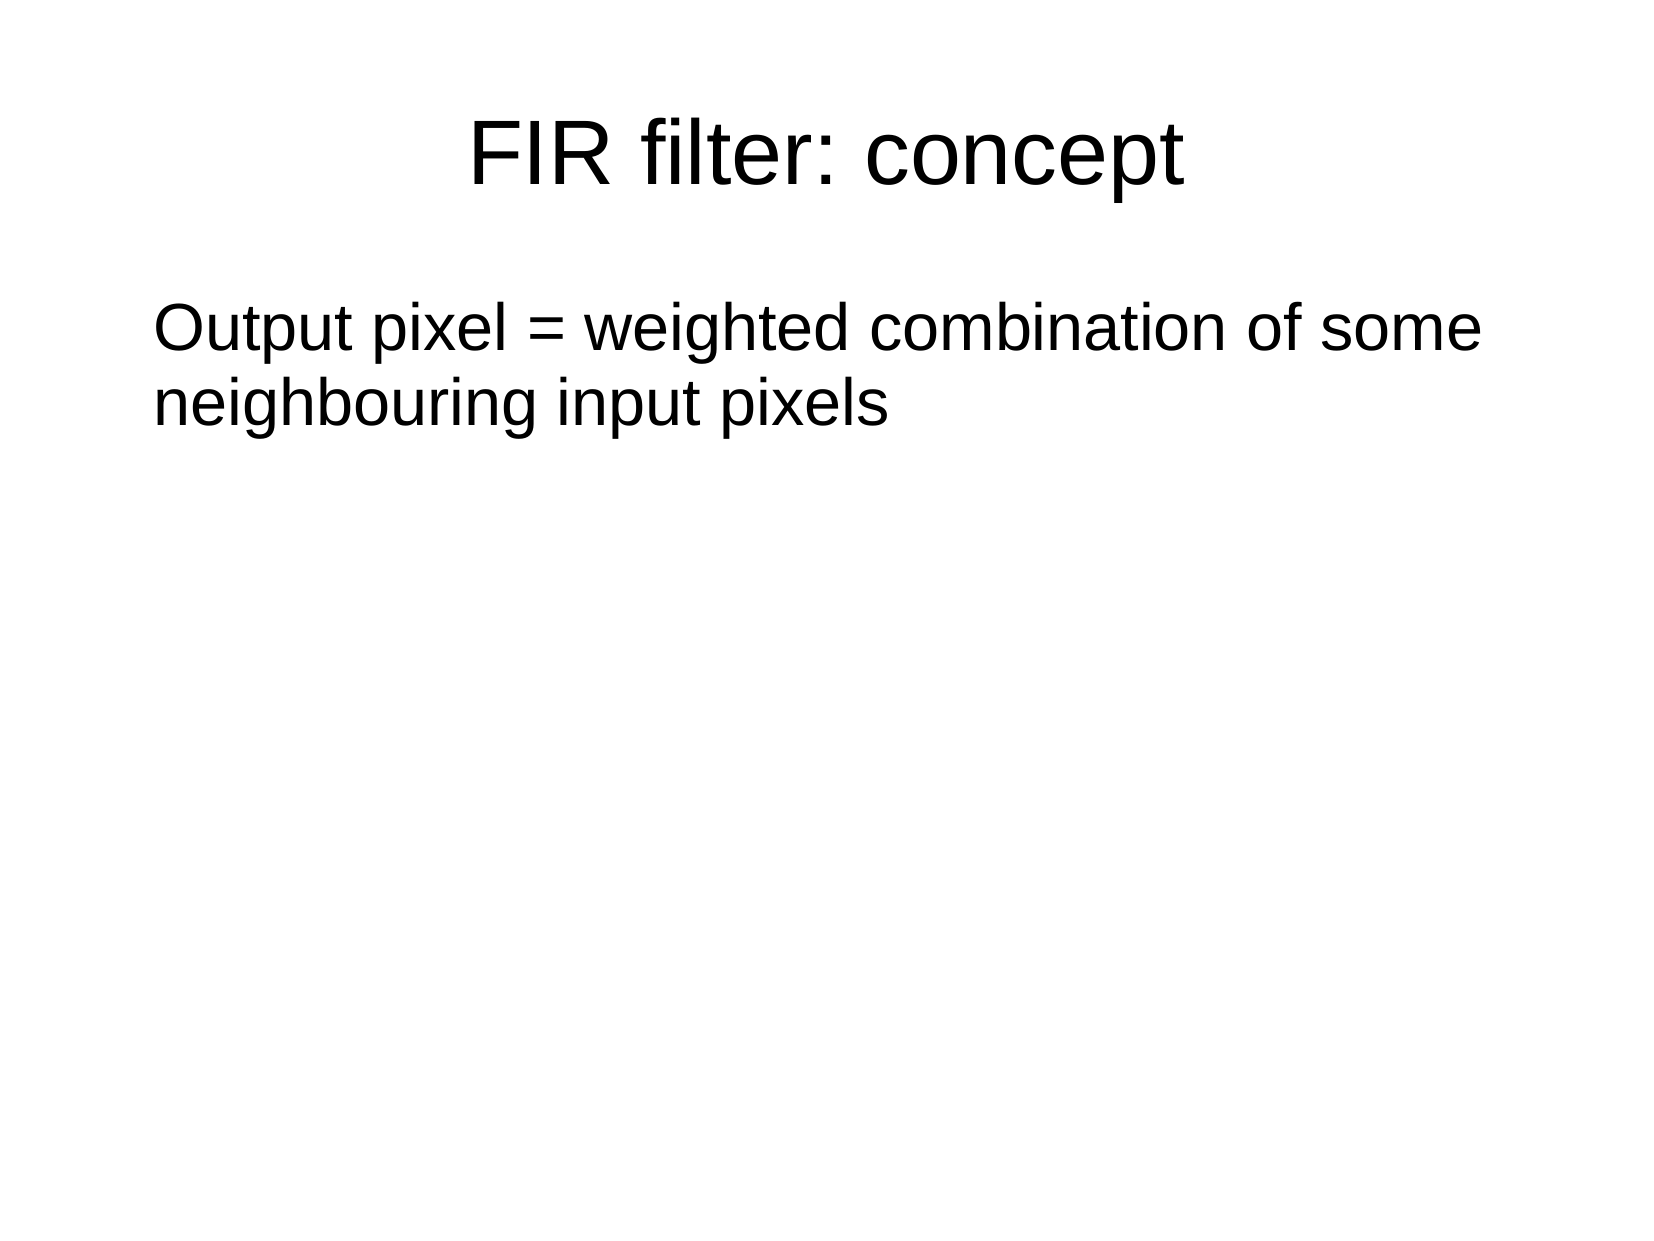

# FIR filter: concept
Output pixel = weighted combination of some neighbouring input pixels